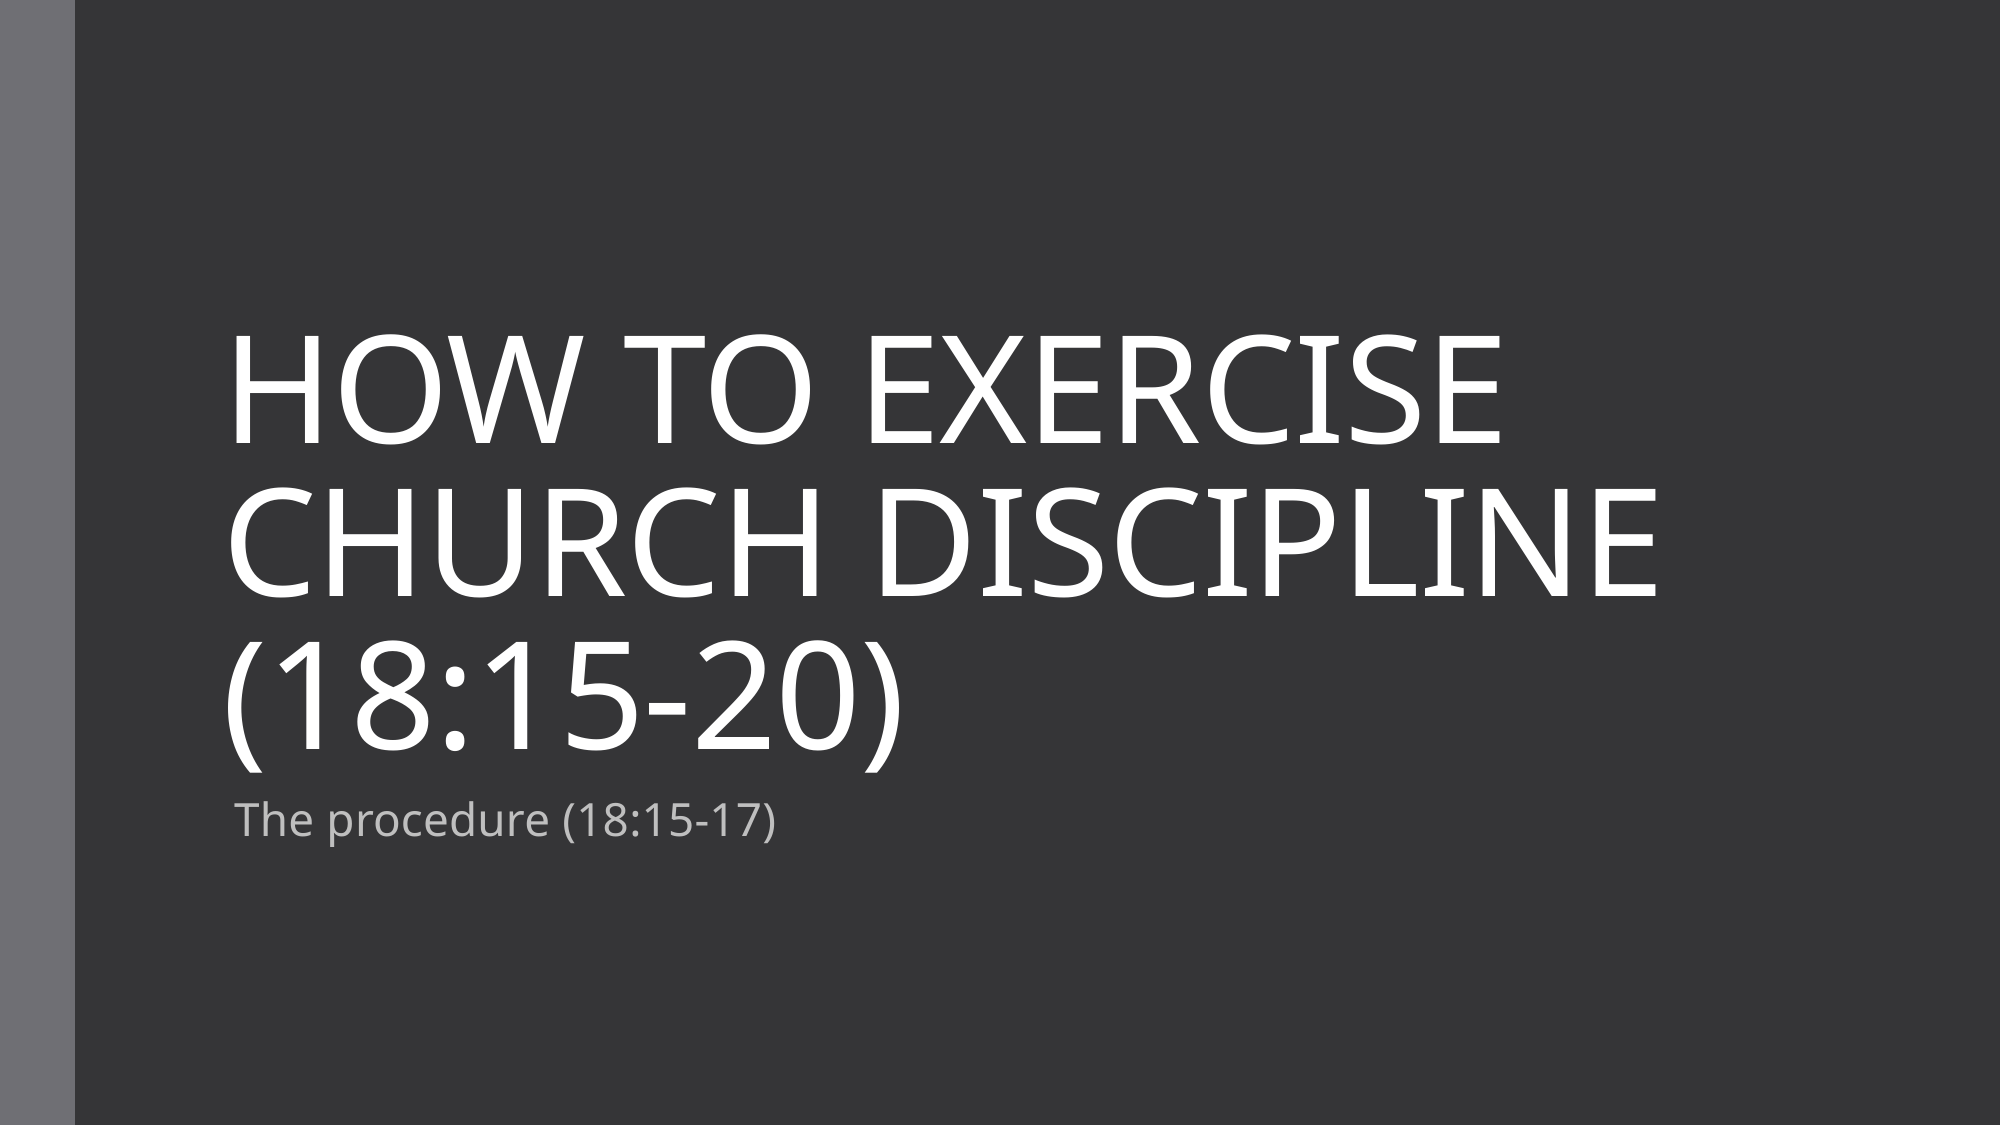

# HOW TO EXERCISE CHURCH DISCIPLINE (18:15-20)
 The procedure (18:15-17)